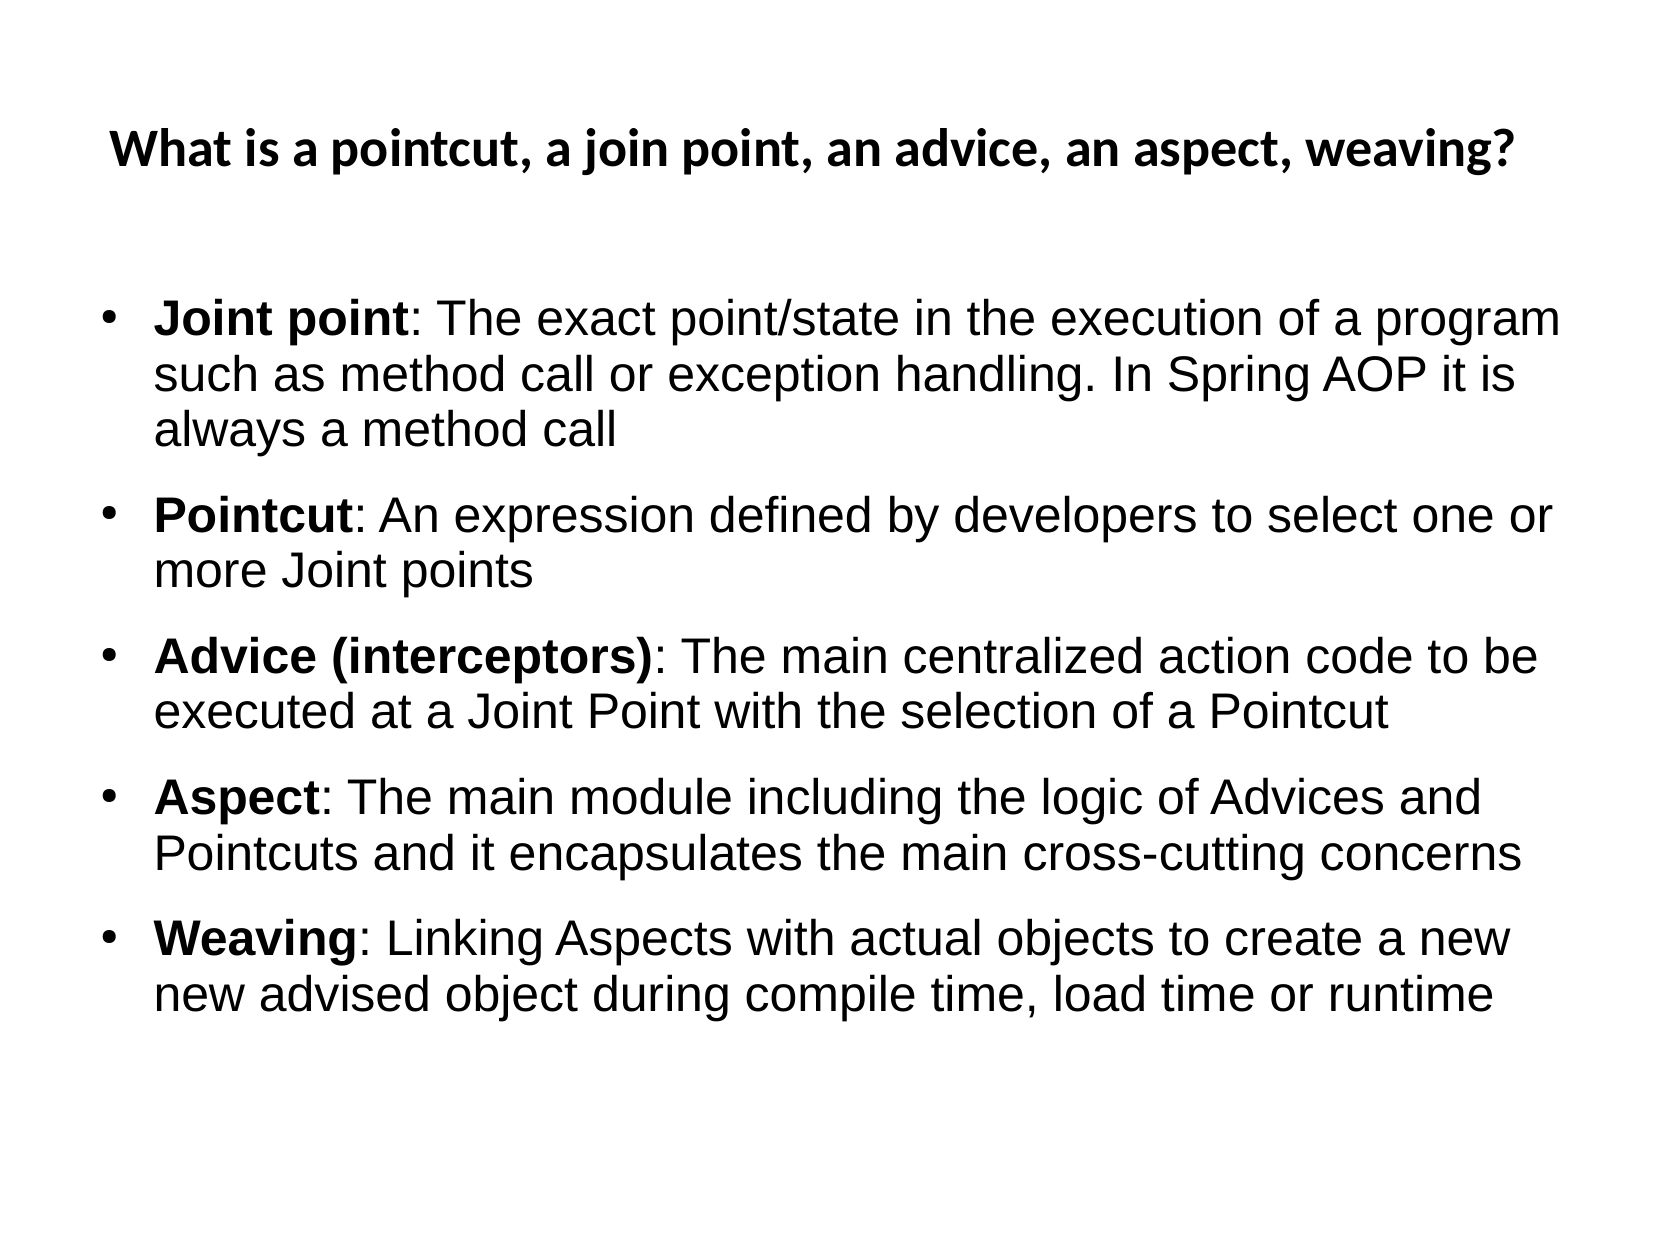

# What is a pointcut, a join point, an advice, an aspect, weaving?
Joint point: The exact point/state in the execution of a program such as method call or exception handling. In Spring AOP it is always a method call
Pointcut: An expression defined by developers to select one or more Joint points
Advice (interceptors): The main centralized action code to be executed at a Joint Point with the selection of a Pointcut
Aspect: The main module including the logic of Advices and Pointcuts and it encapsulates the main cross-cutting concerns
Weaving: Linking Aspects with actual objects to create a new new advised object during compile time, load time or runtime